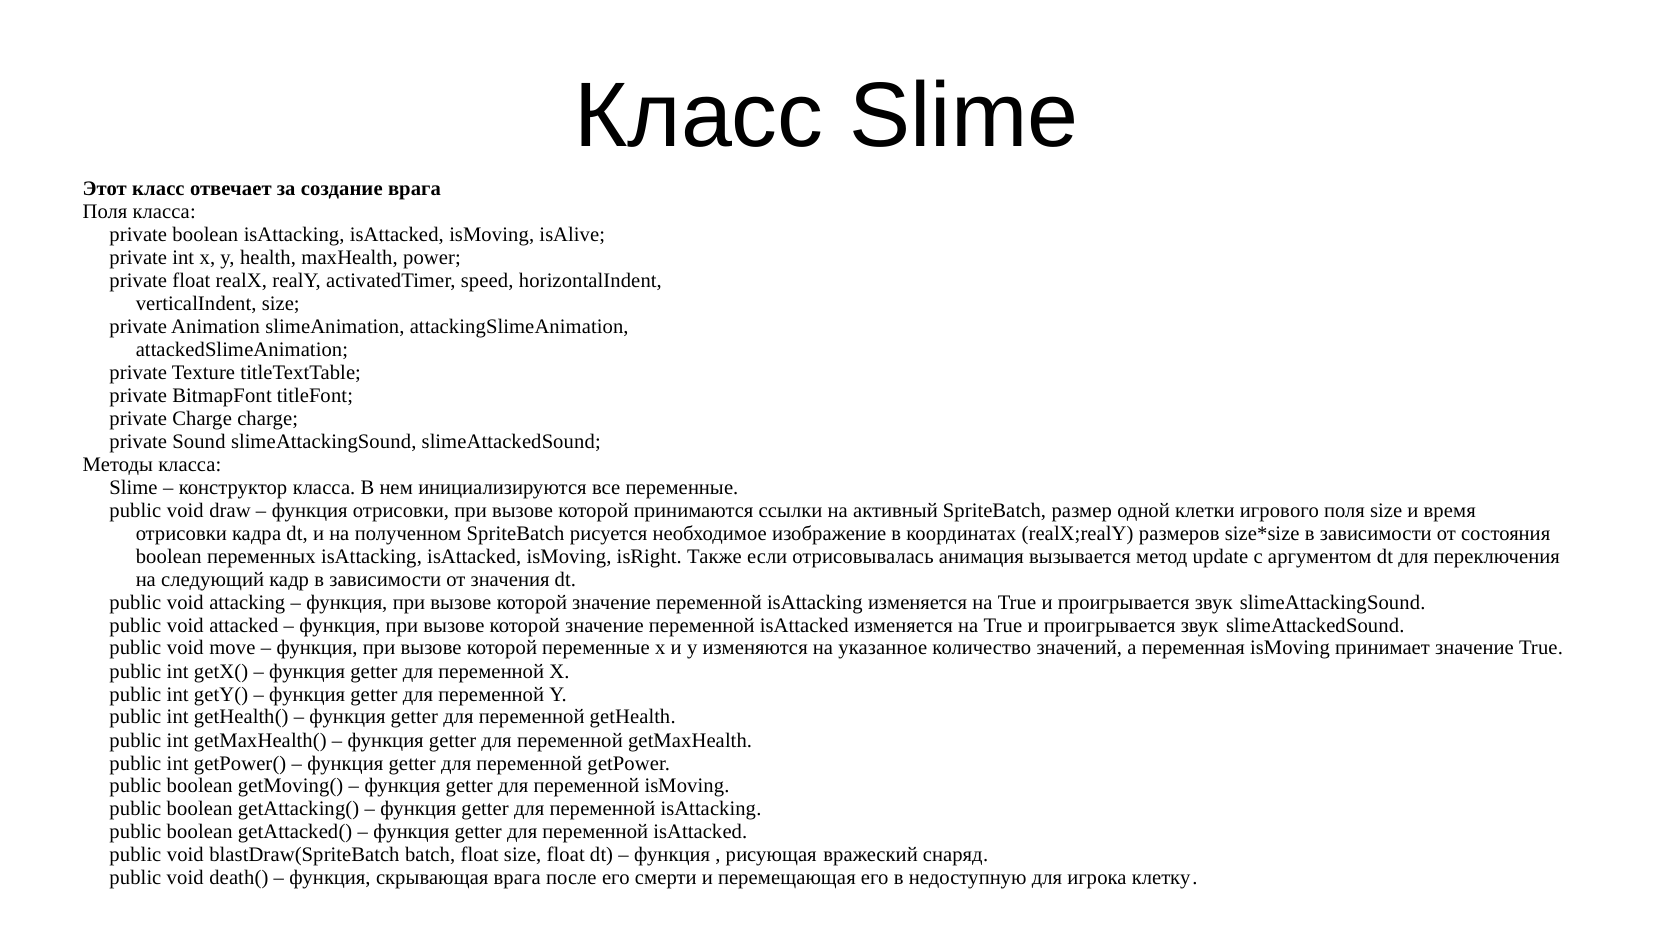

Класс Slime
# Этот класс отвечает за создание врага
Поля класса:
private boolean isAttacking, isAttacked, isMoving, isAlive;
private int x, y, health, maxHealth, power;
private float realX, realY, activatedTimer, speed, horizontalIndent,
verticalIndent, size;
private Animation slimeAnimation, attackingSlimeAnimation,
attackedSlimeAnimation;
private Texture titleTextTable;
private BitmapFont titleFont;
private Charge charge;
private Sound slimeAttackingSound, slimeAttackedSound;
Методы класса:
Slime – конструктор класса. В нем инициализируются все переменные.
public void draw – функция отрисовки, при вызове которой принимаются ссылки на активный SpriteBatch, размер одной клетки игрового поля size и время отрисовки кадра dt, и на полученном SpriteBatch рисуется необходимое изображение в координатах (realX;realY) размеров size*size в зависимости от состояния boolean переменных isAttacking, isAttacked, isMoving, isRight. Также если отрисовывалась анимация вызывается метод update с аргументом dt для переключения на следующий кадр в зависимости от значения dt.
public void attacking – функция, при вызове которой значение переменной isAttacking изменяется на True и проигрывается звук slimeAttackingSound.
public void attacked – функция, при вызове которой значение переменной isAttacked изменяется на True и проигрывается звук slimeAttackedSound.
public void move – функция, при вызове которой переменные x и y изменяются на указанное количество значений, а переменная isMoving принимает значение True.
public int getX() – функция getter для переменной X.
public int getY() – функция getter для переменной Y.
public int getHealth() – функция getter для переменной getHealth.
public int getMaxHealth() – функция getter для переменной getMaxHealth.
public int getPower() – функция getter для переменной getPower.
public boolean getMoving() – функция getter для переменной isMoving.
public boolean getAttacking() – функция getter для переменной isAttacking.
public boolean getAttacked() – функция getter для переменной isAttacked.
public void blastDraw(SpriteBatch batch, float size, float dt) – функция , рисующая вражеский снаряд.
public void death() – функция, скрывающая врага после его смерти и перемещающая его в недоступную для игрока клетку.